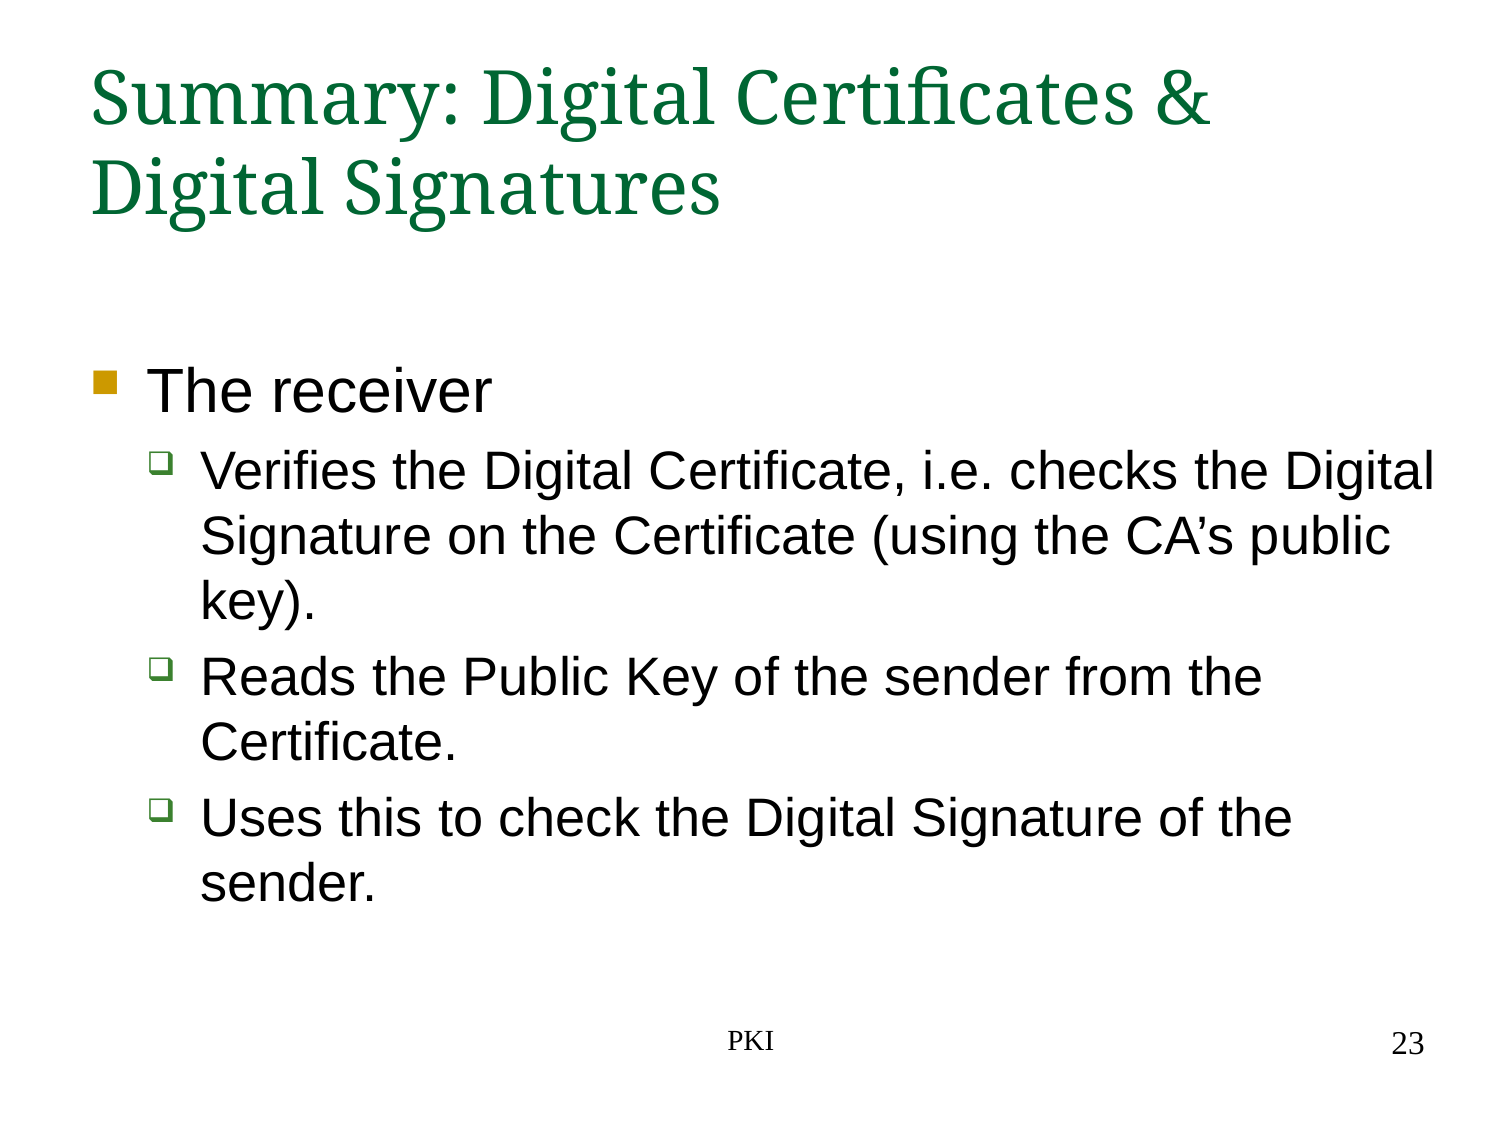

# Summary: Digital Certificates & Digital Signatures
The receiver
Verifies the Digital Certificate, i.e. checks the Digital Signature on the Certificate (using the CA’s public key).
Reads the Public Key of the sender from the Certificate.
Uses this to check the Digital Signature of the sender.
PKI
23